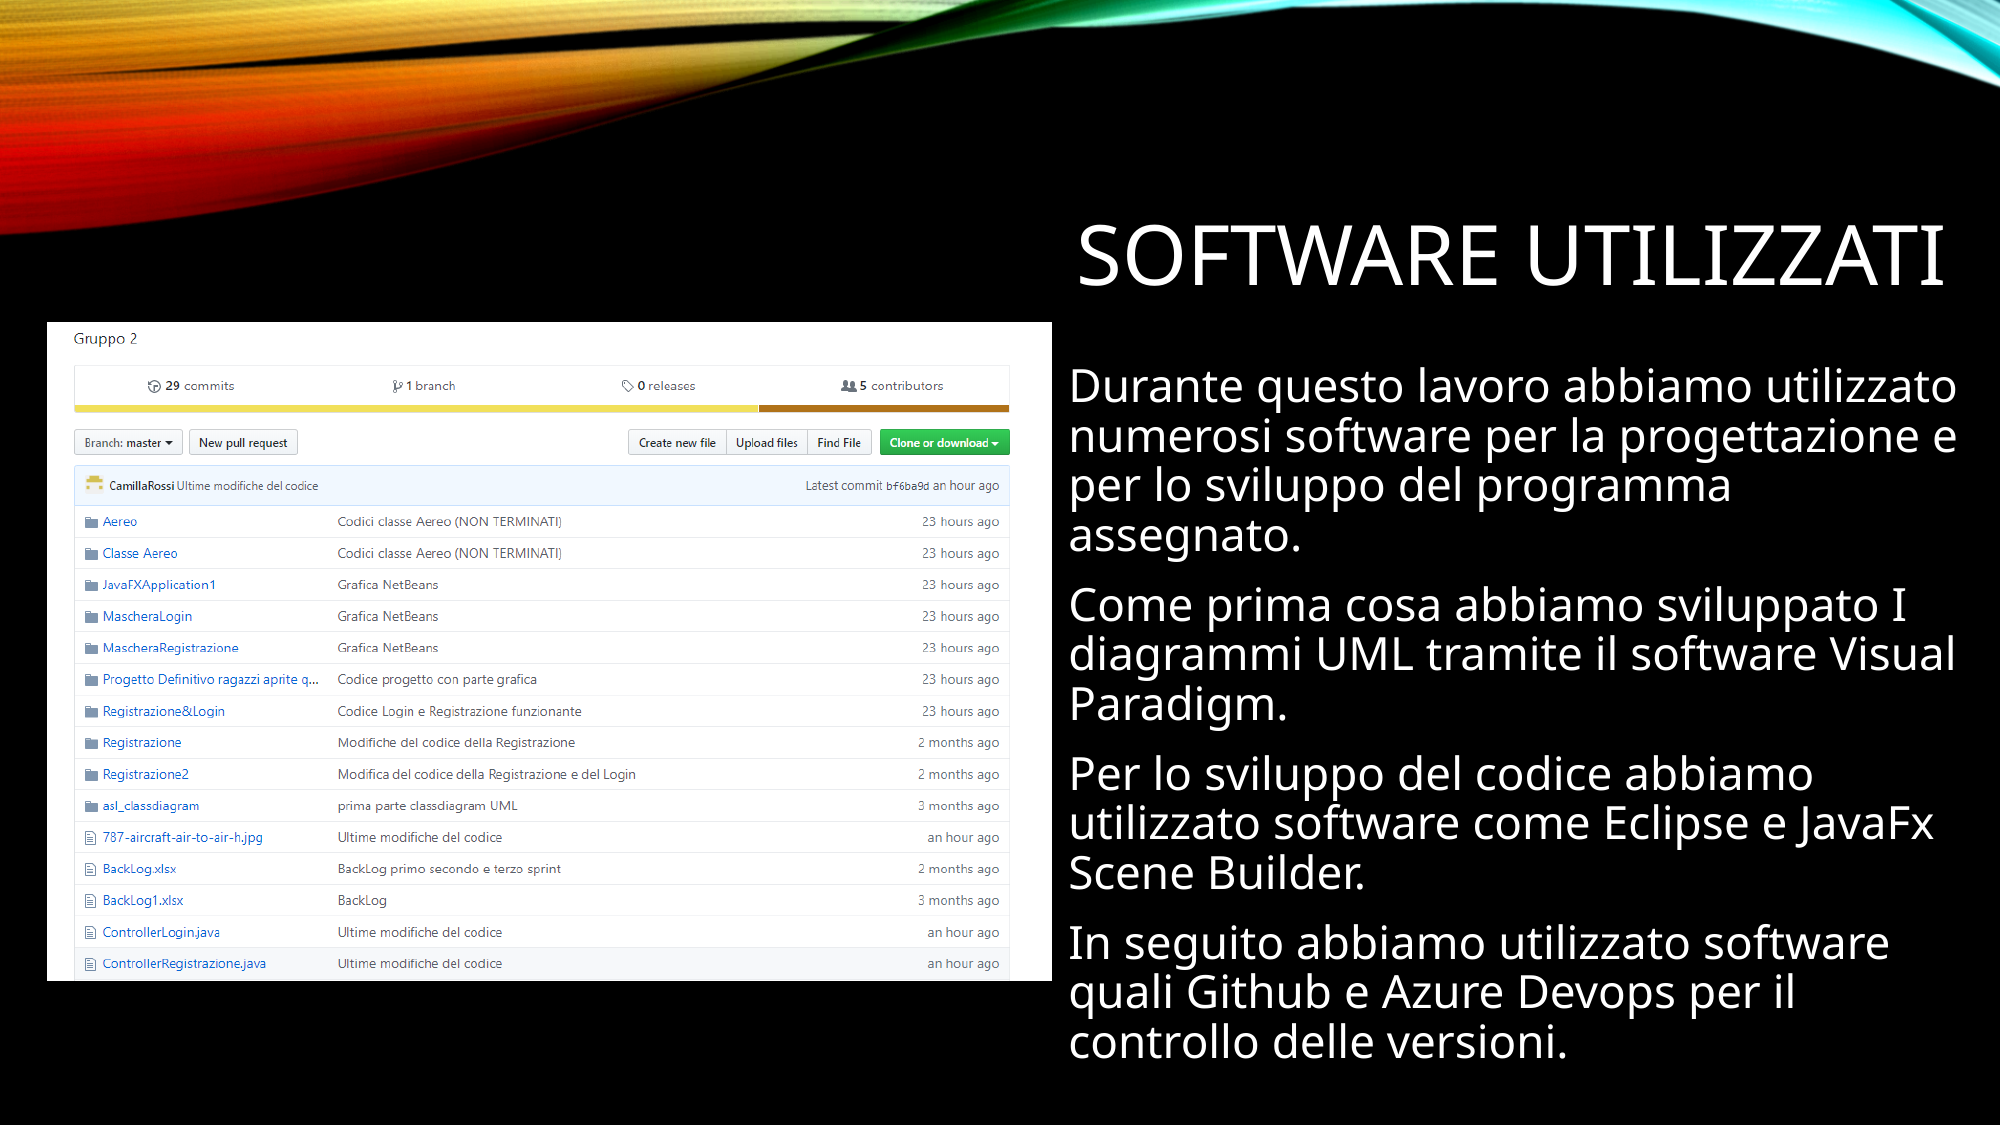

# SOFTWARE UTILIZZATI
Durante questo lavoro abbiamo utilizzato numerosi software per la progettazione e per lo sviluppo del programma assegnato.
Come prima cosa abbiamo sviluppato I diagrammi UML tramite il software Visual Paradigm.
Per lo sviluppo del codice abbiamo utilizzato software come Eclipse e JavaFx Scene Builder.
In seguito abbiamo utilizzato software quali Github e Azure Devops per il controllo delle versioni.